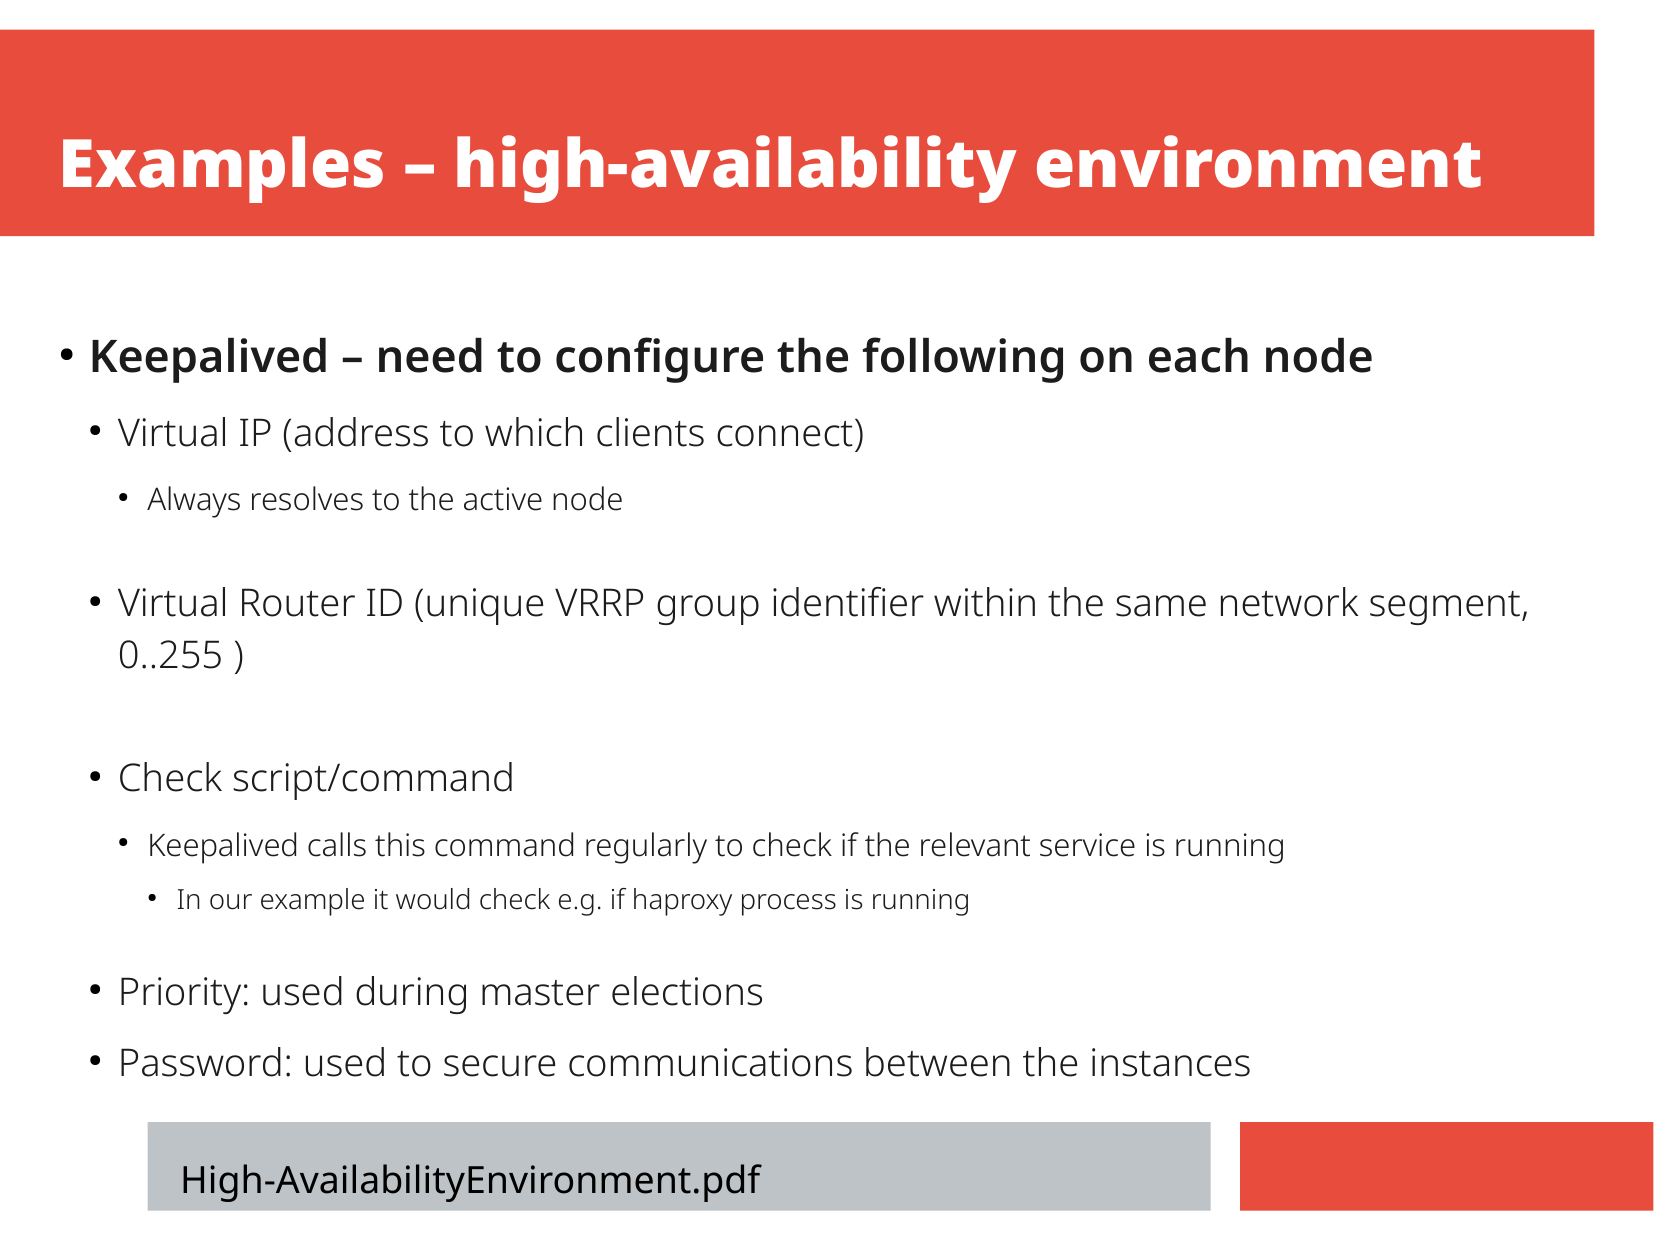

# Examples – high-availability environment
Keepalived – need to configure the following on each node
Virtual IP (address to which clients connect)
Always resolves to the active node
Virtual Router ID (unique VRRP group identifier within the same network segment, 0..255 )
Check script/command
Keepalived calls this command regularly to check if the relevant service is running
In our example it would check e.g. if haproxy process is running
Priority: used during master elections
Password: used to secure communications between the instances
High-AvailabilityEnvironment.pdf